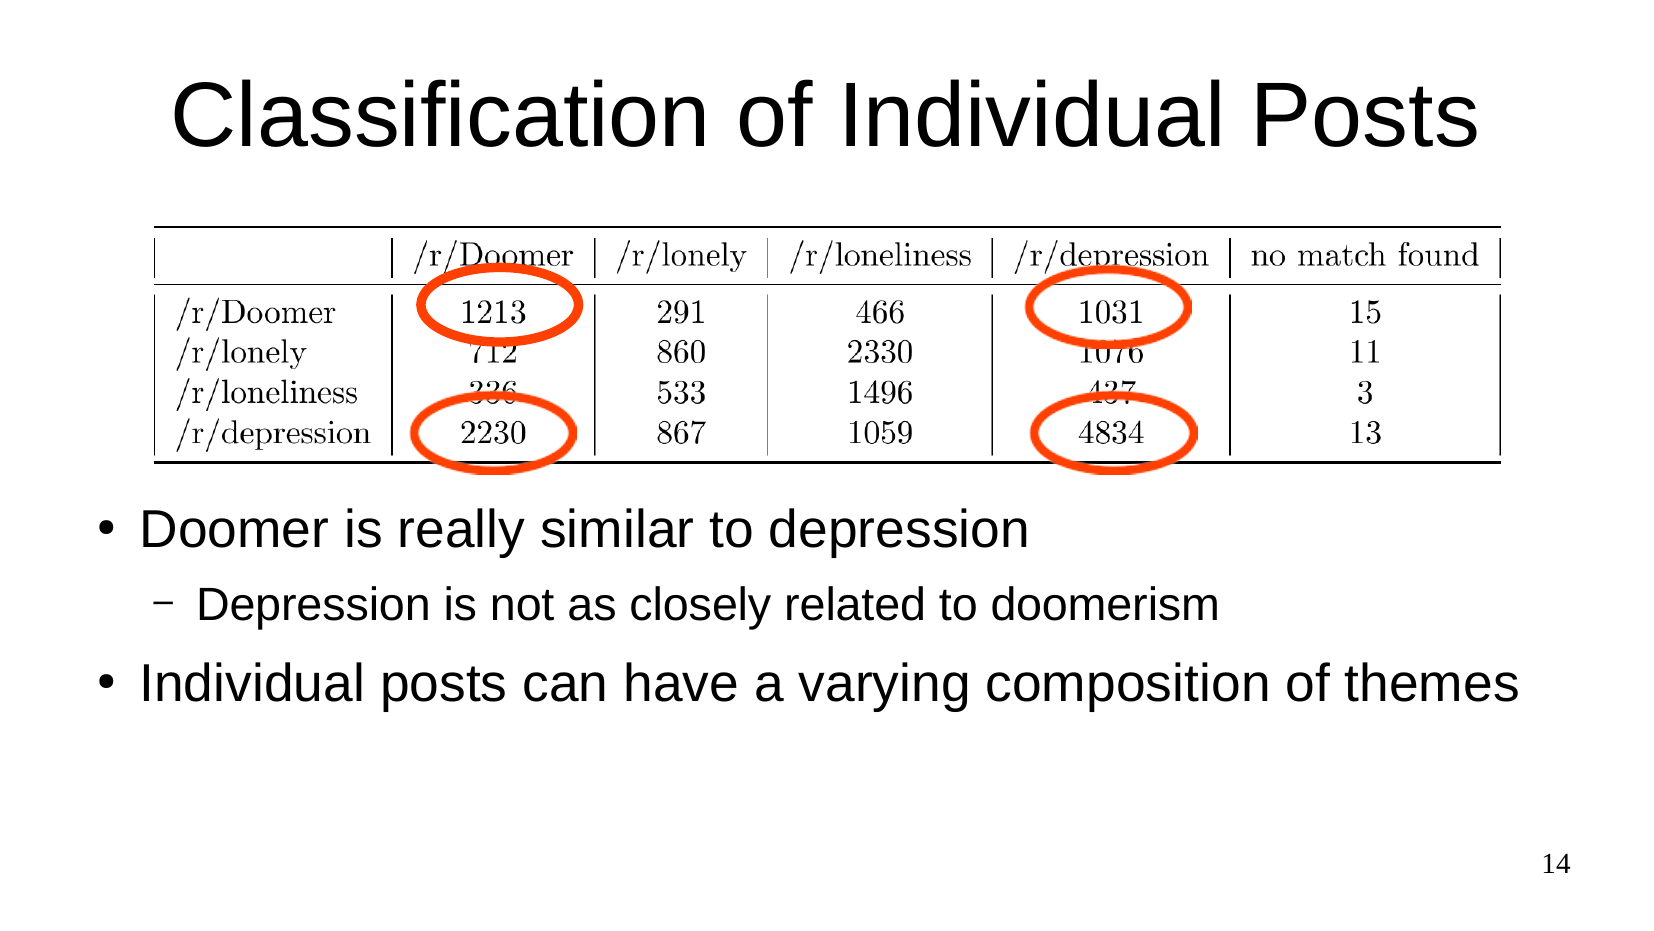

# Classification of Individual Posts
Doomer is really similar to depression
Depression is not as closely related to doomerism
Individual posts can have a varying composition of themes
14